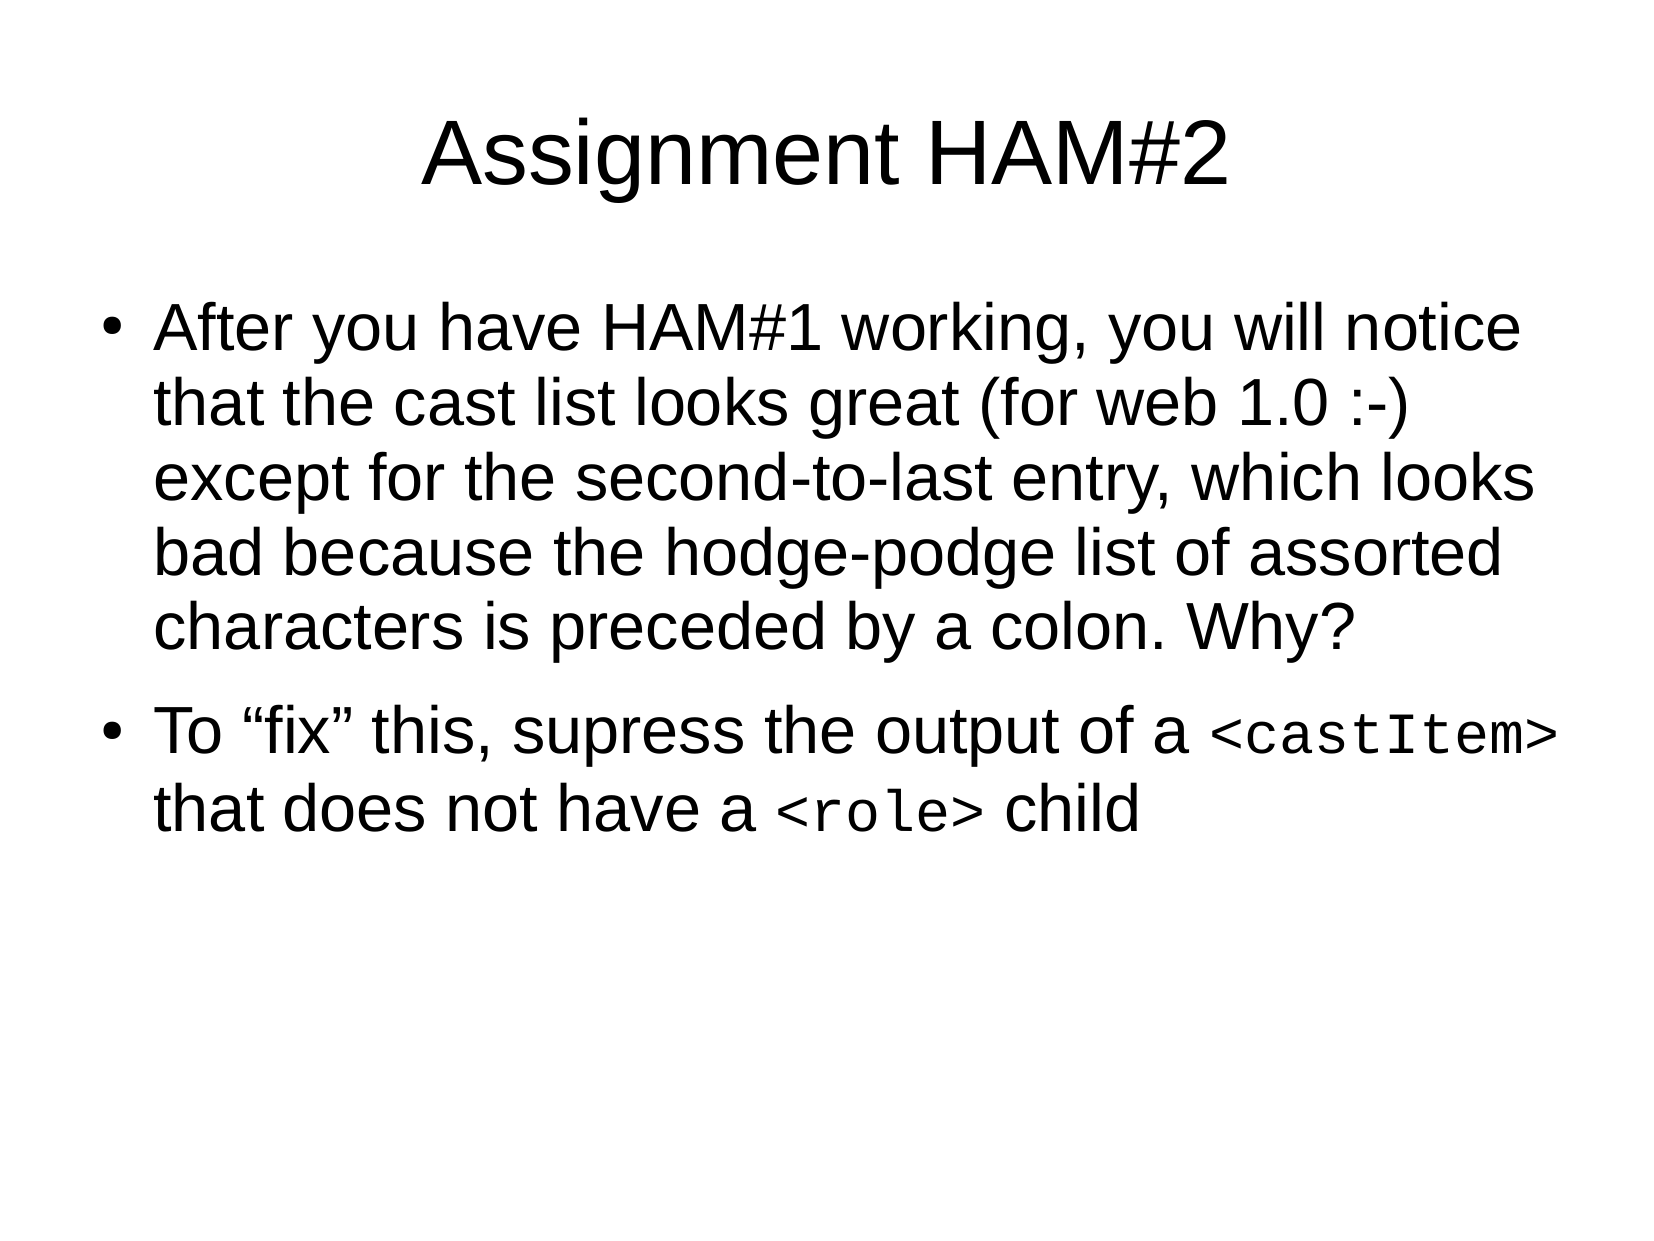

# Assignment HAM#2
After you have HAM#1 working, you will notice that the cast list looks great (for web 1.0 :-) except for the second-to-last entry, which looks bad because the hodge-podge list of assorted characters is preceded by a colon. Why?
To “fix” this, supress the output of a <castItem> that does not have a <role> child